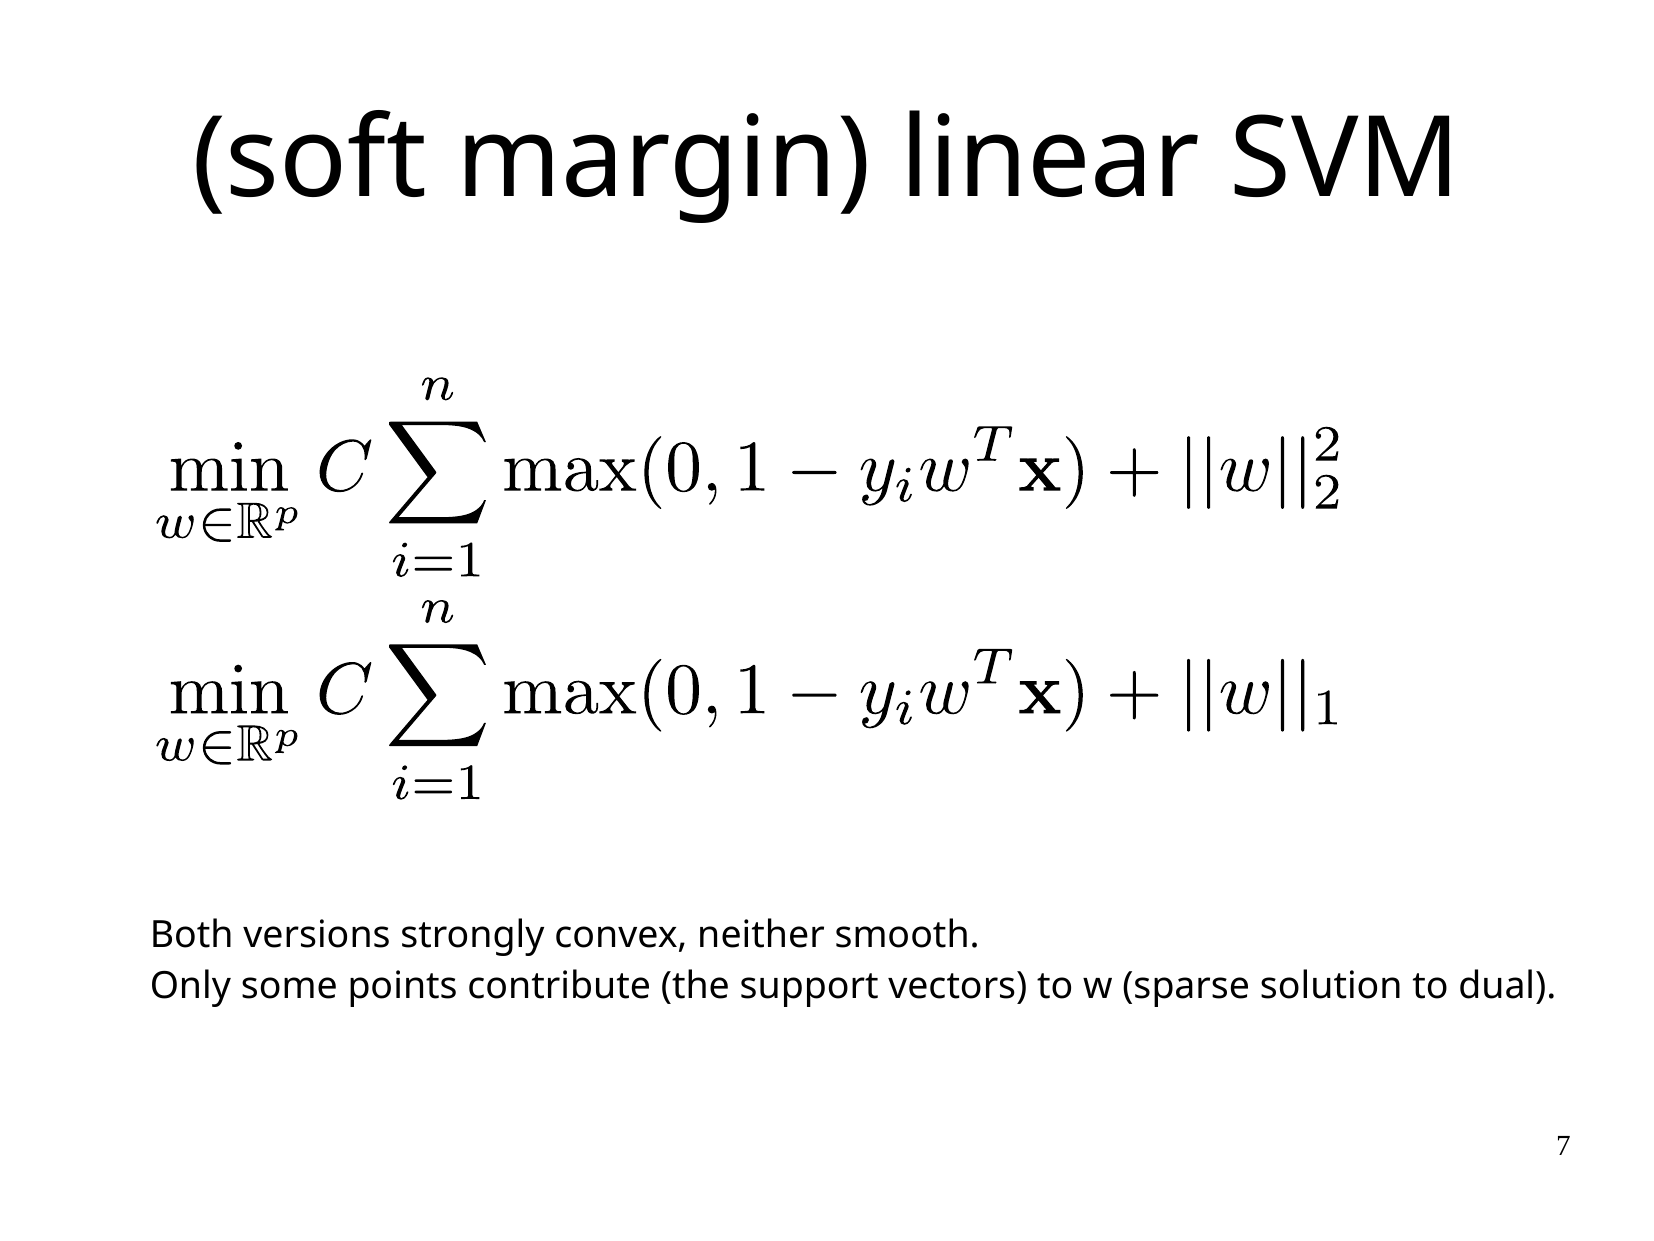

# (soft margin) linear SVM
Both versions strongly convex, neither smooth.
Only some points contribute (the support vectors) to w (sparse solution to dual).
7